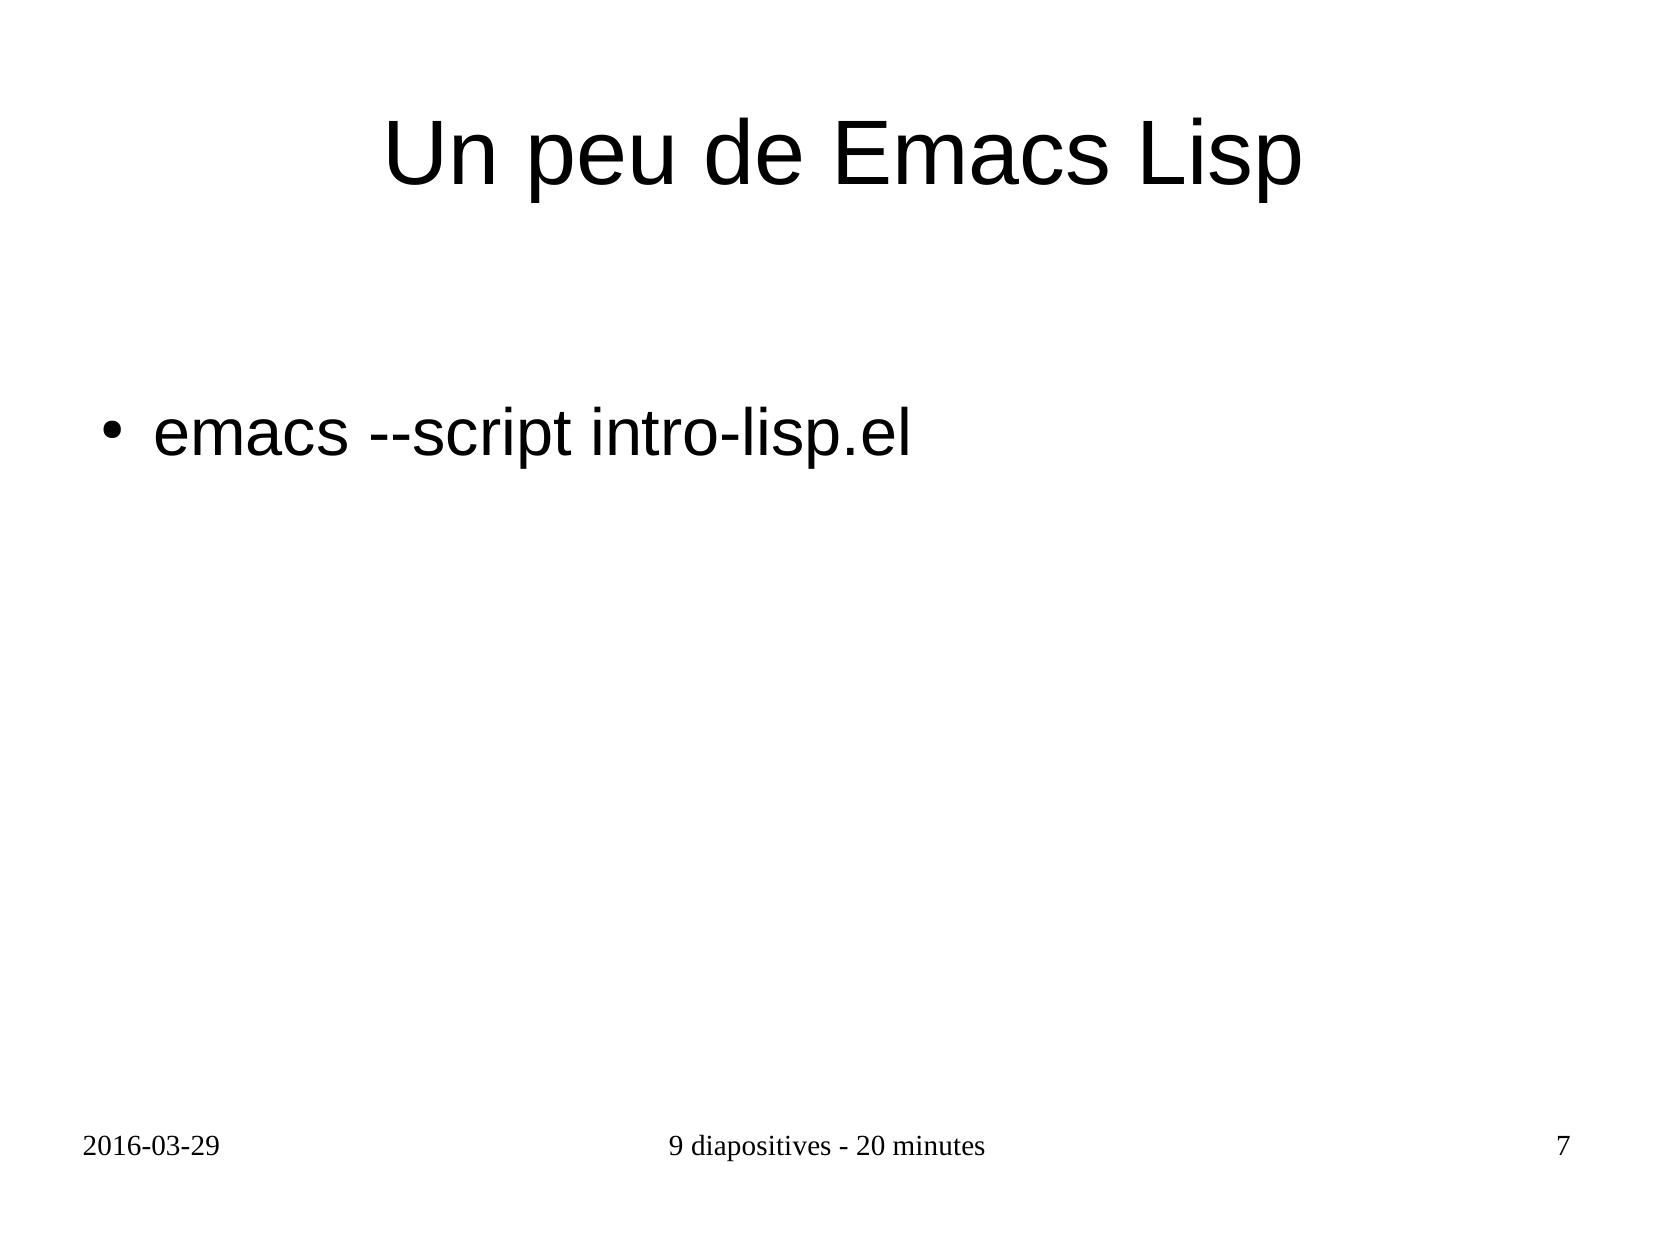

# Un peu de Emacs Lisp
emacs --script intro-lisp.el
2016-03-29
9 diapositives - 20 minutes
7